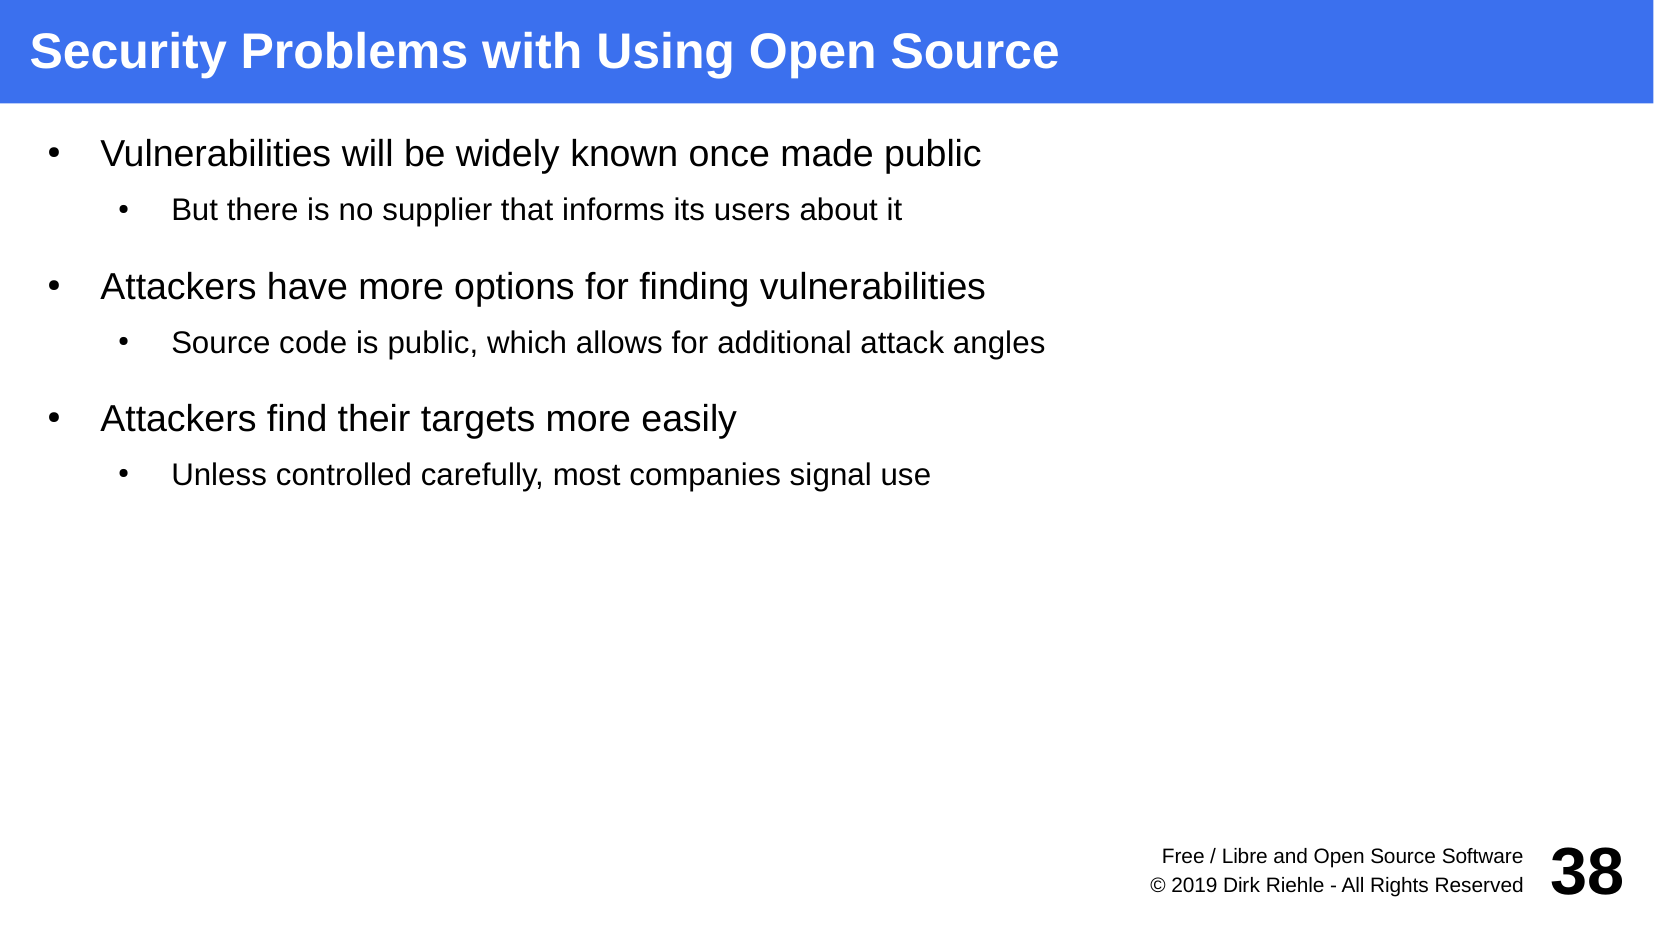

# Security Problems with Using Open Source
Vulnerabilities will be widely known once made public
But there is no supplier that informs its users about it
Attackers have more options for finding vulnerabilities
Source code is public, which allows for additional attack angles
Attackers find their targets more easily
Unless controlled carefully, most companies signal use
Free / Libre and Open Source Software
38
© 2019 Dirk Riehle - All Rights Reserved